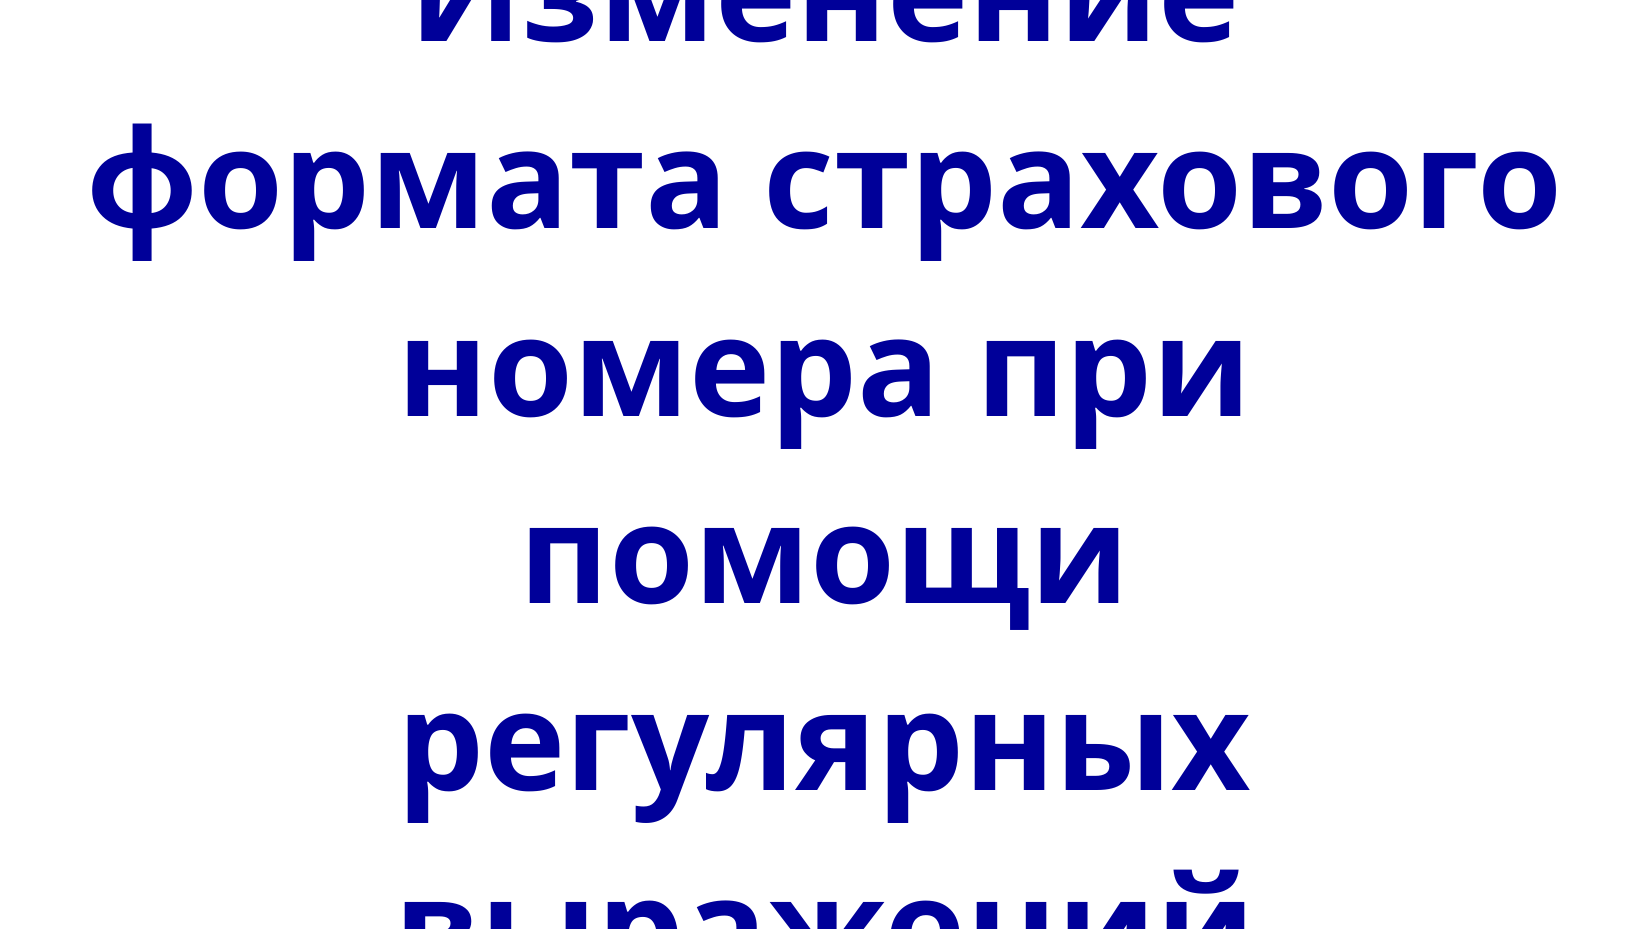

# Изменение формата страхового номера при помощи регулярных выражений